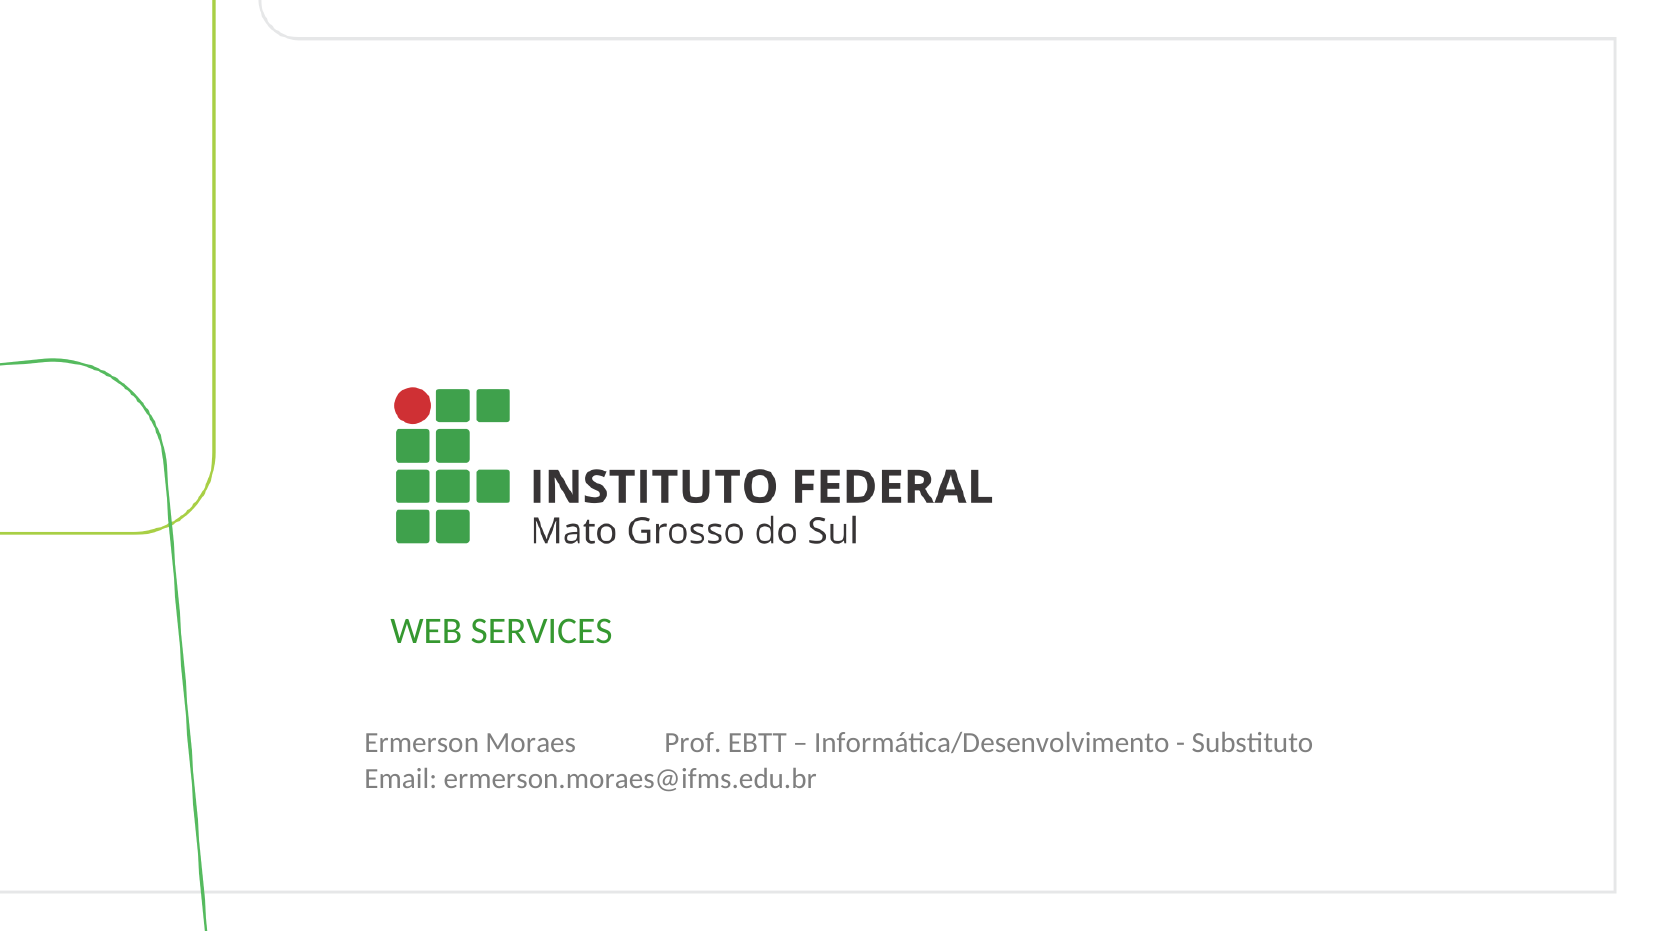

WEB SERVICES
Ermerson Moraes	Prof. EBTT – Informática/Desenvolvimento - Substituto
Email: ermerson.moraes@ifms.edu.br